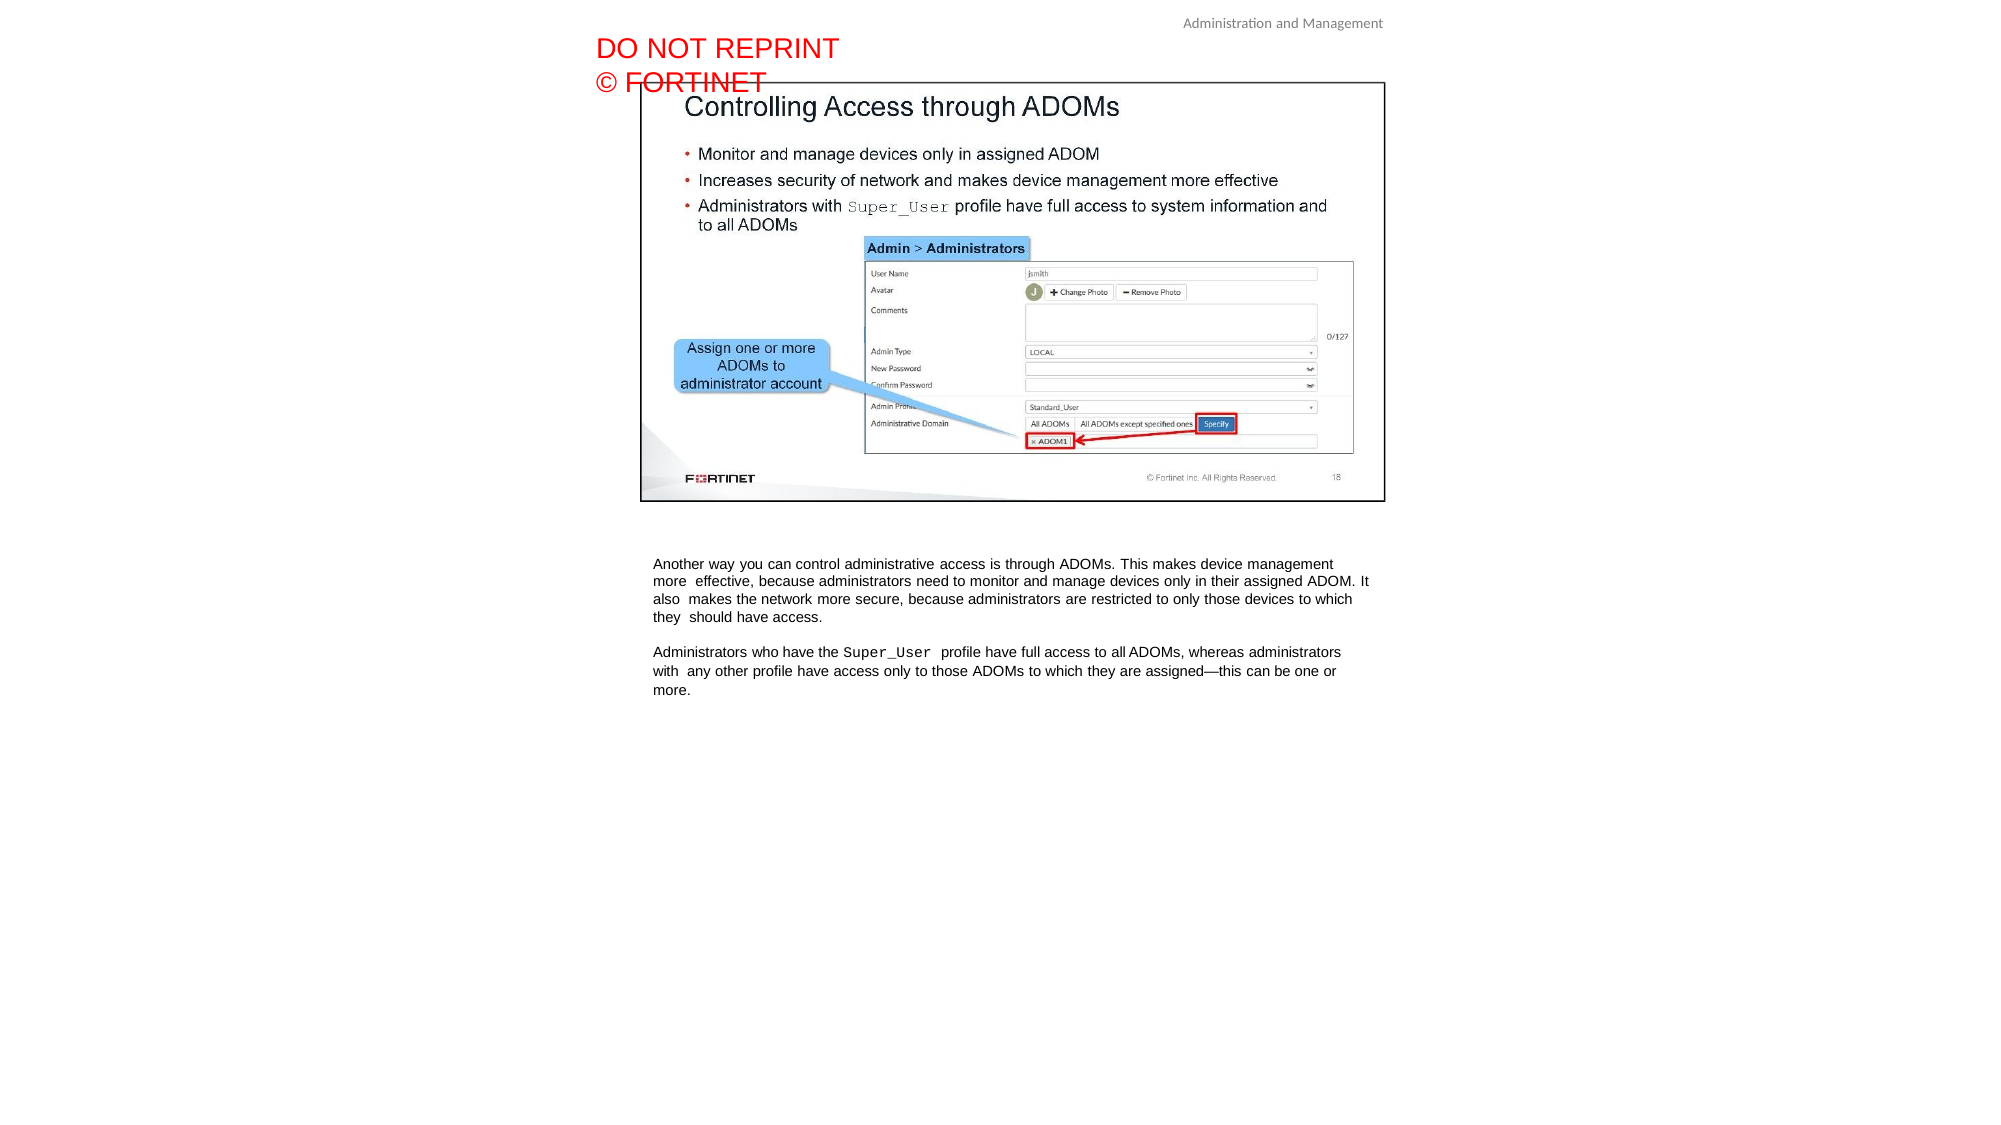

Administration and Management
DO NOT REPRINT
© FORTINET
Another way you can control administrative access is through ADOMs. This makes device management more effective, because administrators need to monitor and manage devices only in their assigned ADOM. It also makes the network more secure, because administrators are restricted to only those devices to which they should have access.
Administrators who have the Super_User profile have full access to all ADOMs, whereas administrators with any other profile have access only to those ADOMs to which they are assigned—this can be one or more.
FortiManager 6.2 Study Guide
1